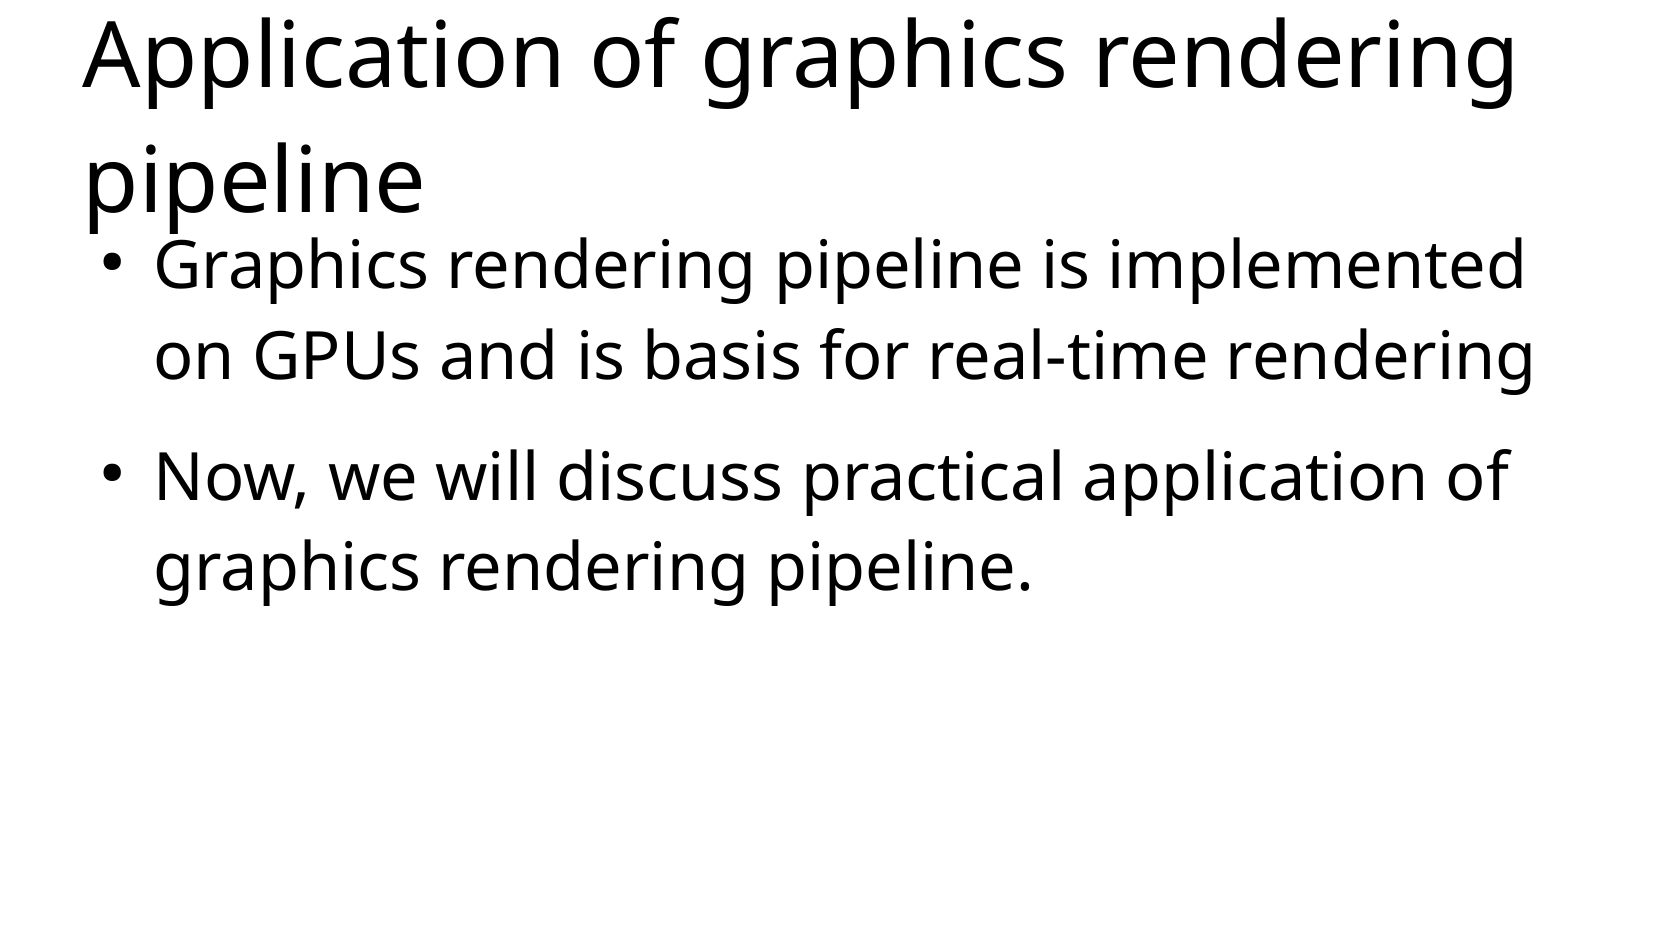

# Application of graphics rendering pipeline
Graphics rendering pipeline is implemented on GPUs and is basis for real-time rendering
Now, we will discuss practical application of graphics rendering pipeline.